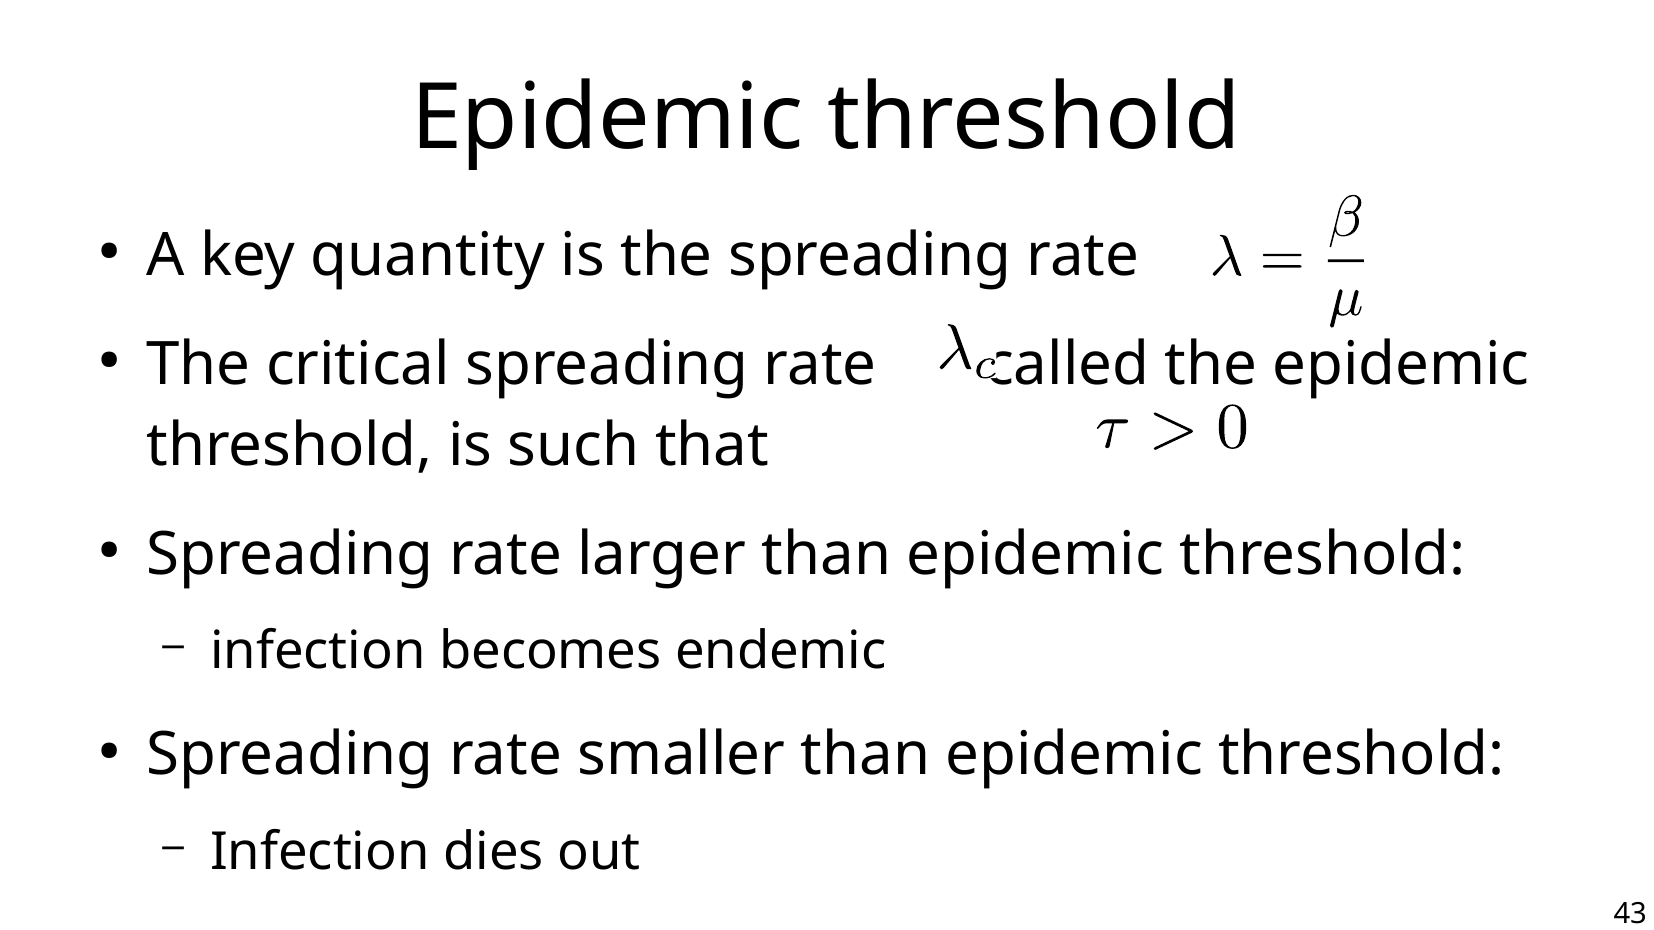

# Epidemic threshold
A key quantity is the spreading rate
The critical spreading rate called the epidemic threshold, is such that
Spreading rate larger than epidemic threshold:
infection becomes endemic
Spreading rate smaller than epidemic threshold:
Infection dies out
43